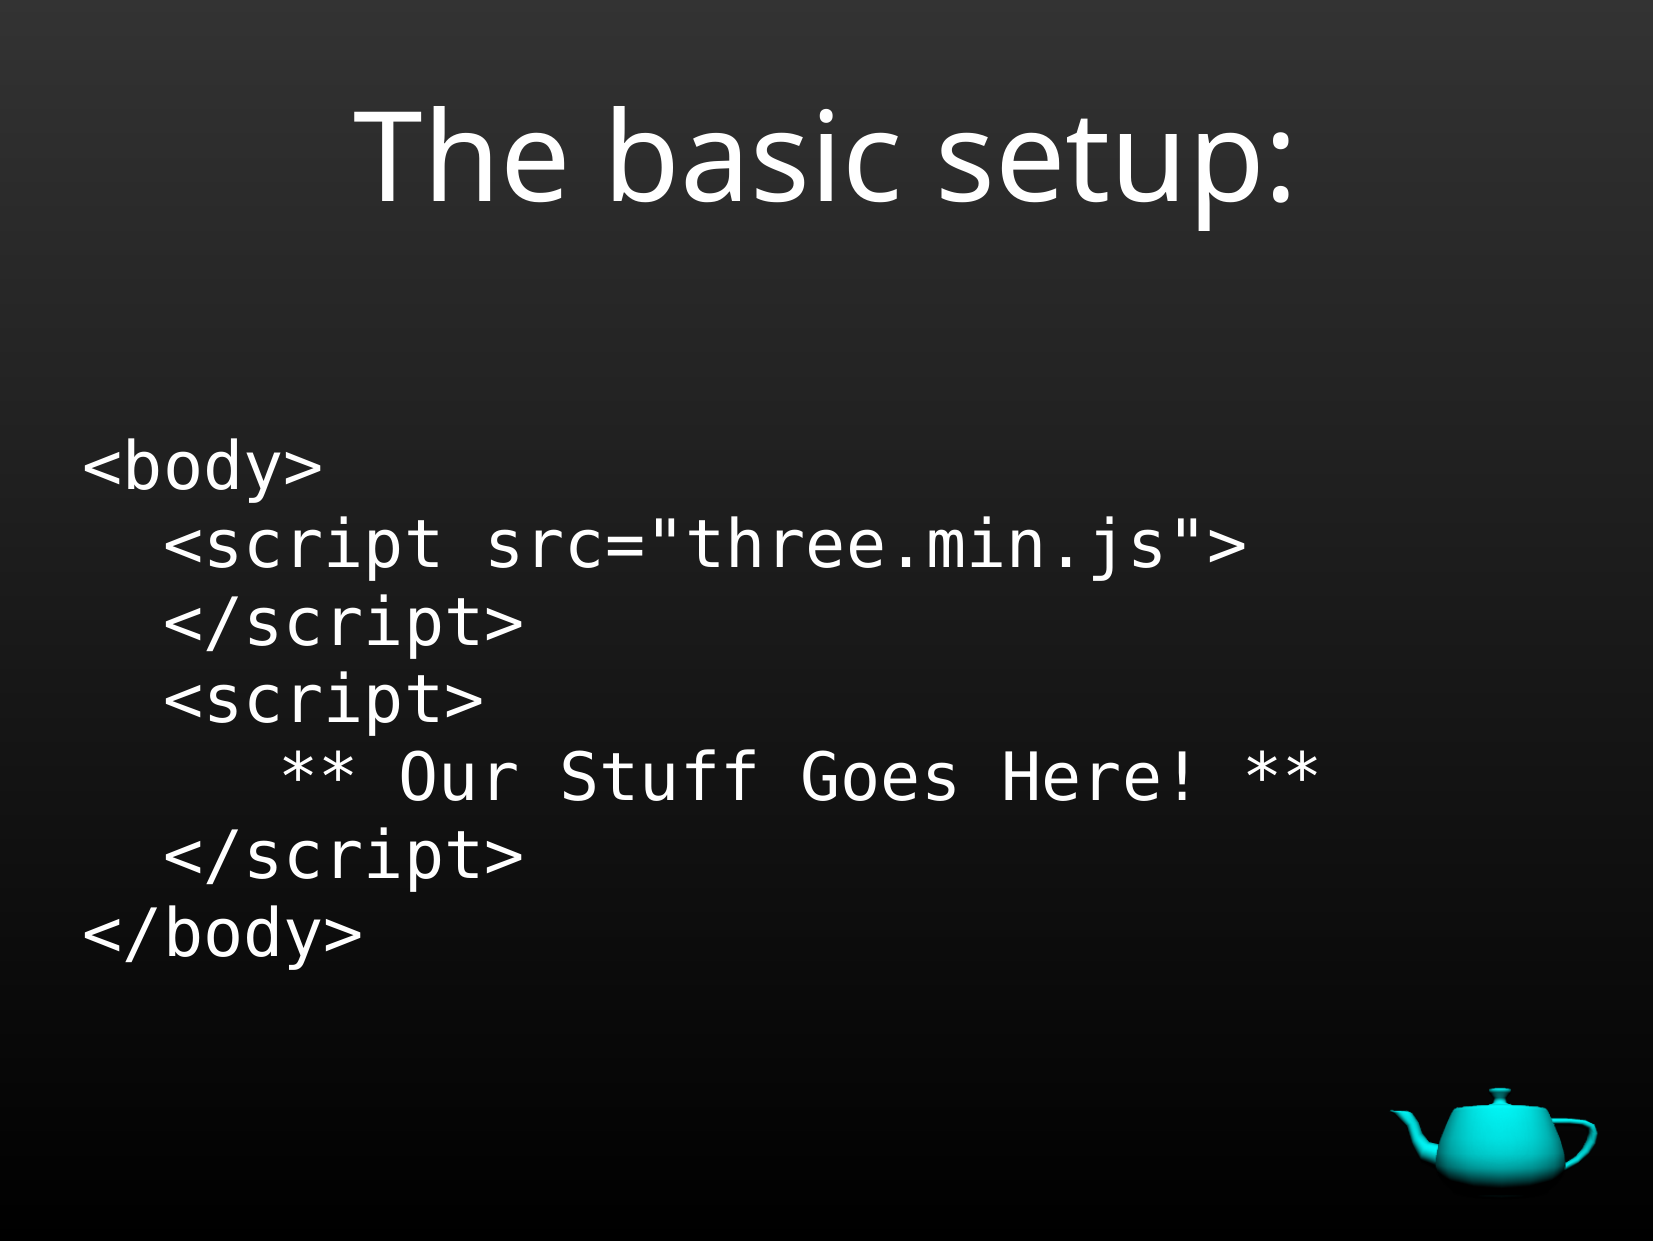

# The basic setup:
<body>
 <script src="three.min.js">
 </script>
 <script>
	 ** Our Stuff Goes Here! **
 </script>
</body>